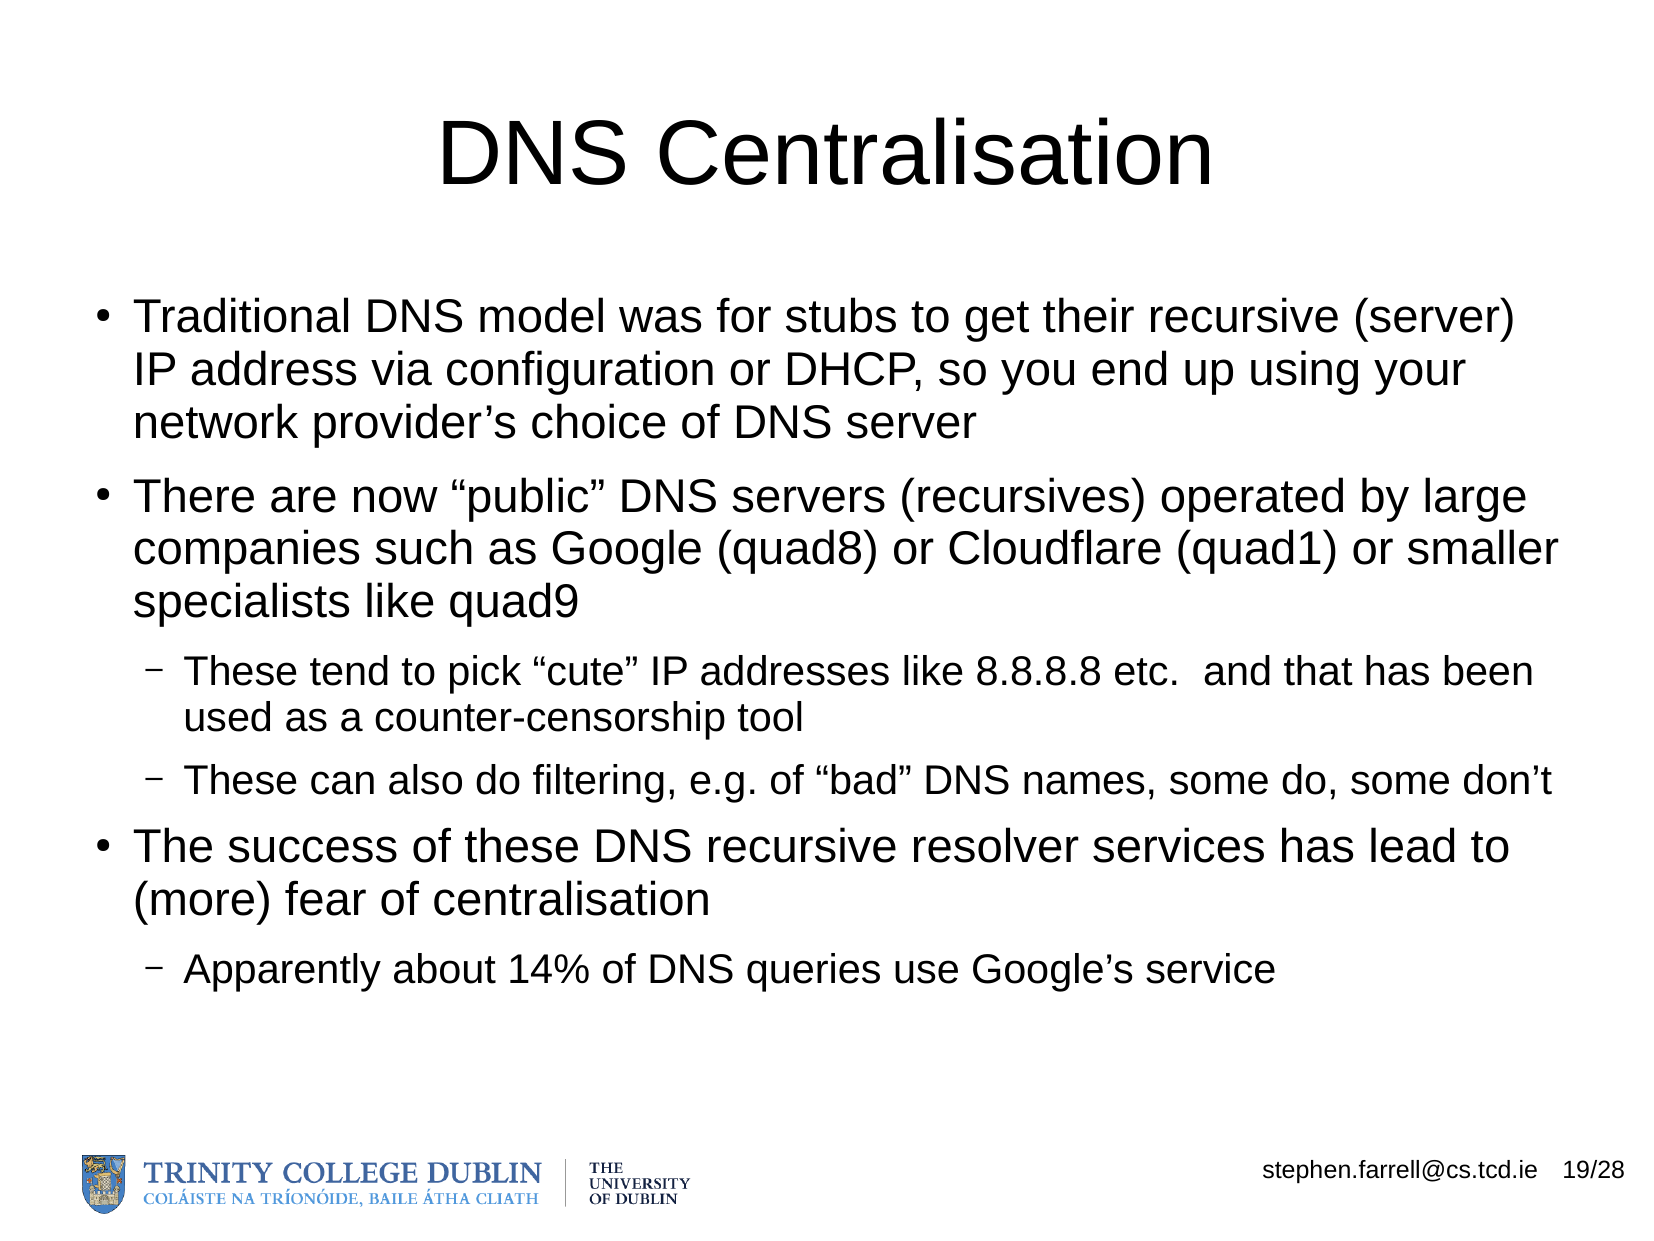

# DNS Centralisation
Traditional DNS model was for stubs to get their recursive (server) IP address via configuration or DHCP, so you end up using your network provider’s choice of DNS server
There are now “public” DNS servers (recursives) operated by large companies such as Google (quad8) or Cloudflare (quad1) or smaller specialists like quad9
These tend to pick “cute” IP addresses like 8.8.8.8 etc. and that has been used as a counter-censorship tool
These can also do filtering, e.g. of “bad” DNS names, some do, some don’t
The success of these DNS recursive resolver services has lead to (more) fear of centralisation
Apparently about 14% of DNS queries use Google’s service